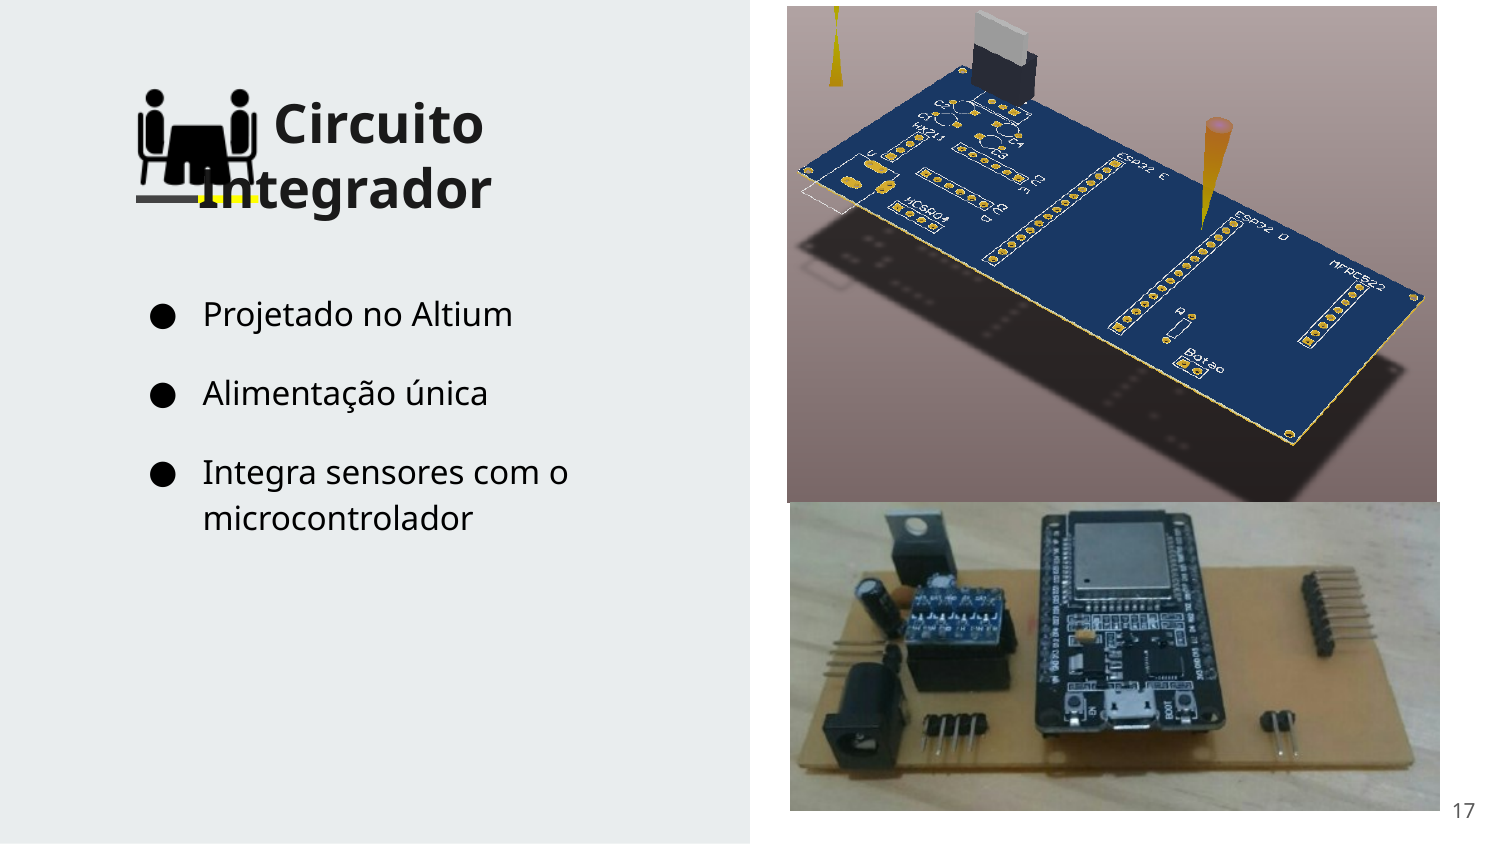

Circuito
Integrador
#
Projetado no Altium
Alimentação única
Integra sensores com o microcontrolador